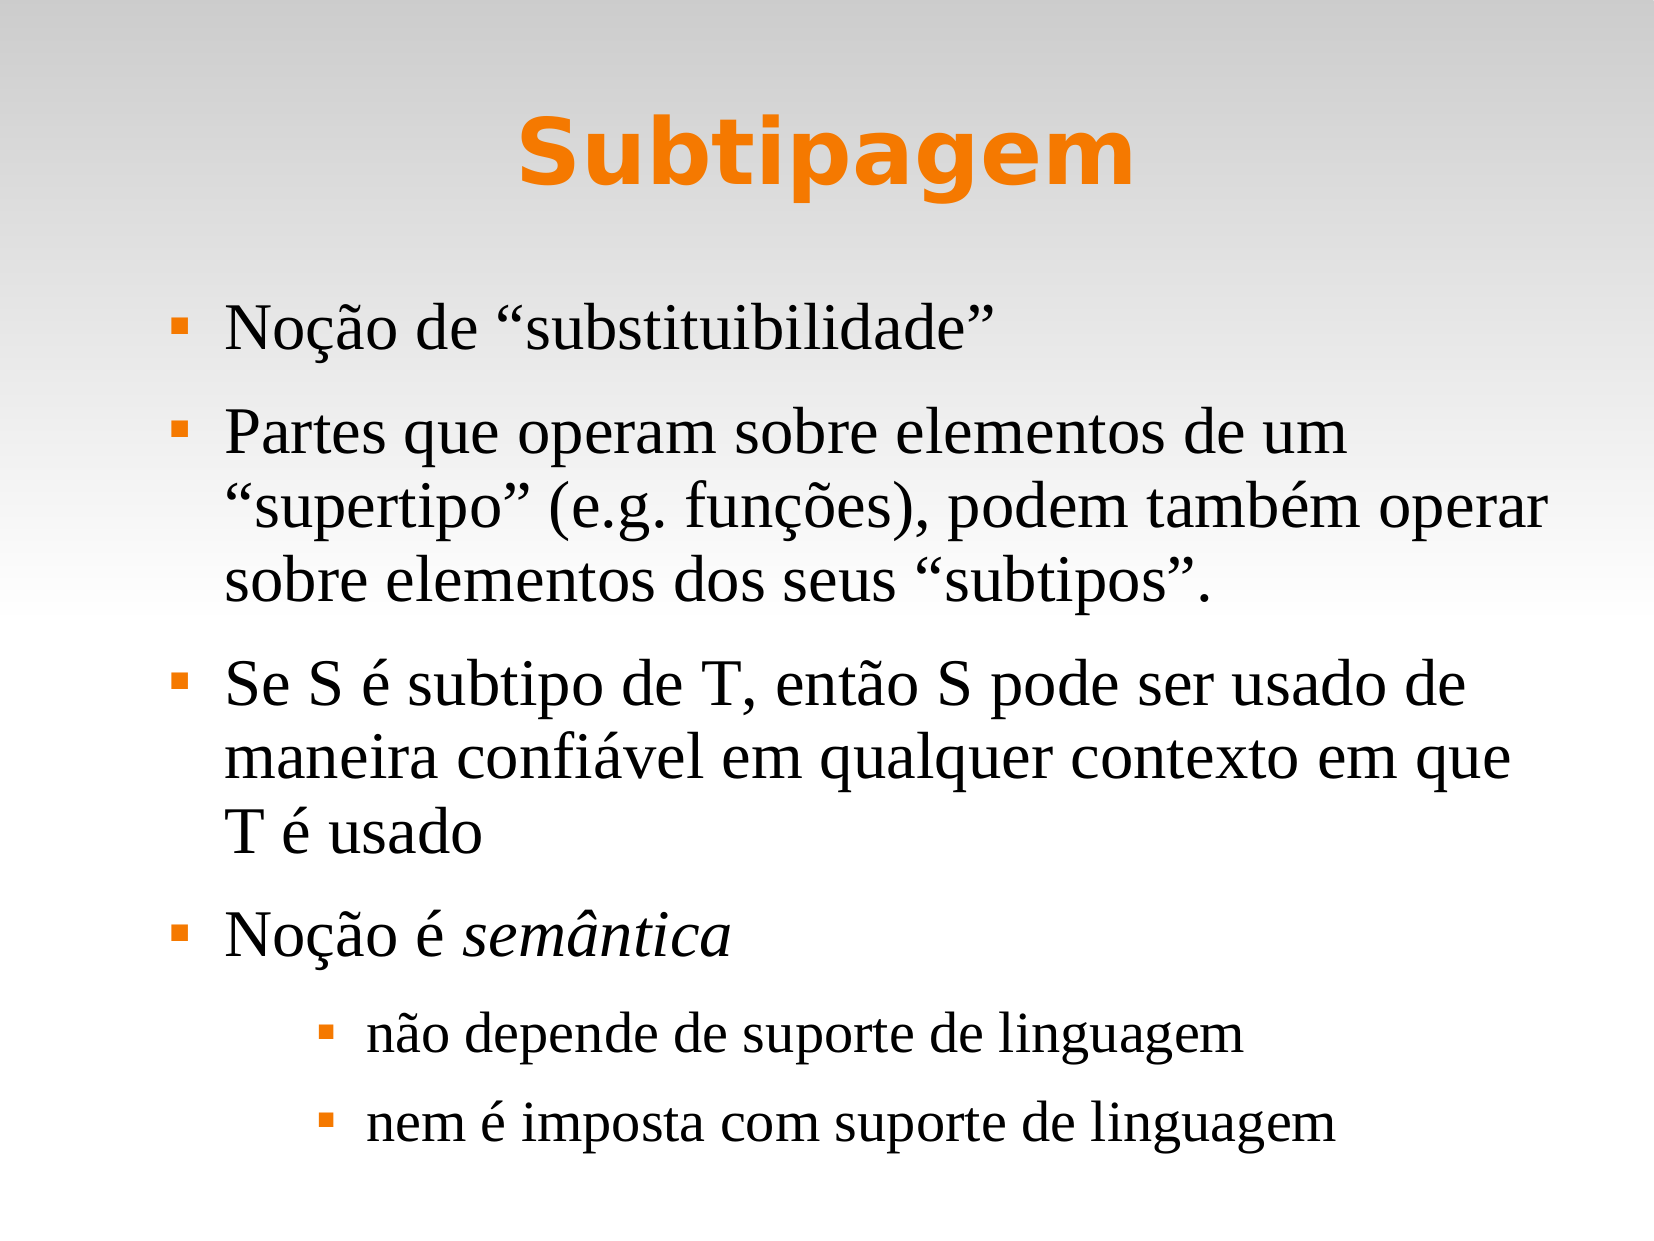

# Subtipagem
Noção de “substituibilidade”
Partes que operam sobre elementos de um “supertipo” (e.g. funções), podem também operar sobre elementos dos seus “subtipos”.
Se S é subtipo de T, então S pode ser usado de maneira confiável em qualquer contexto em que T é usado
Noção é semântica
não depende de suporte de linguagem
nem é imposta com suporte de linguagem